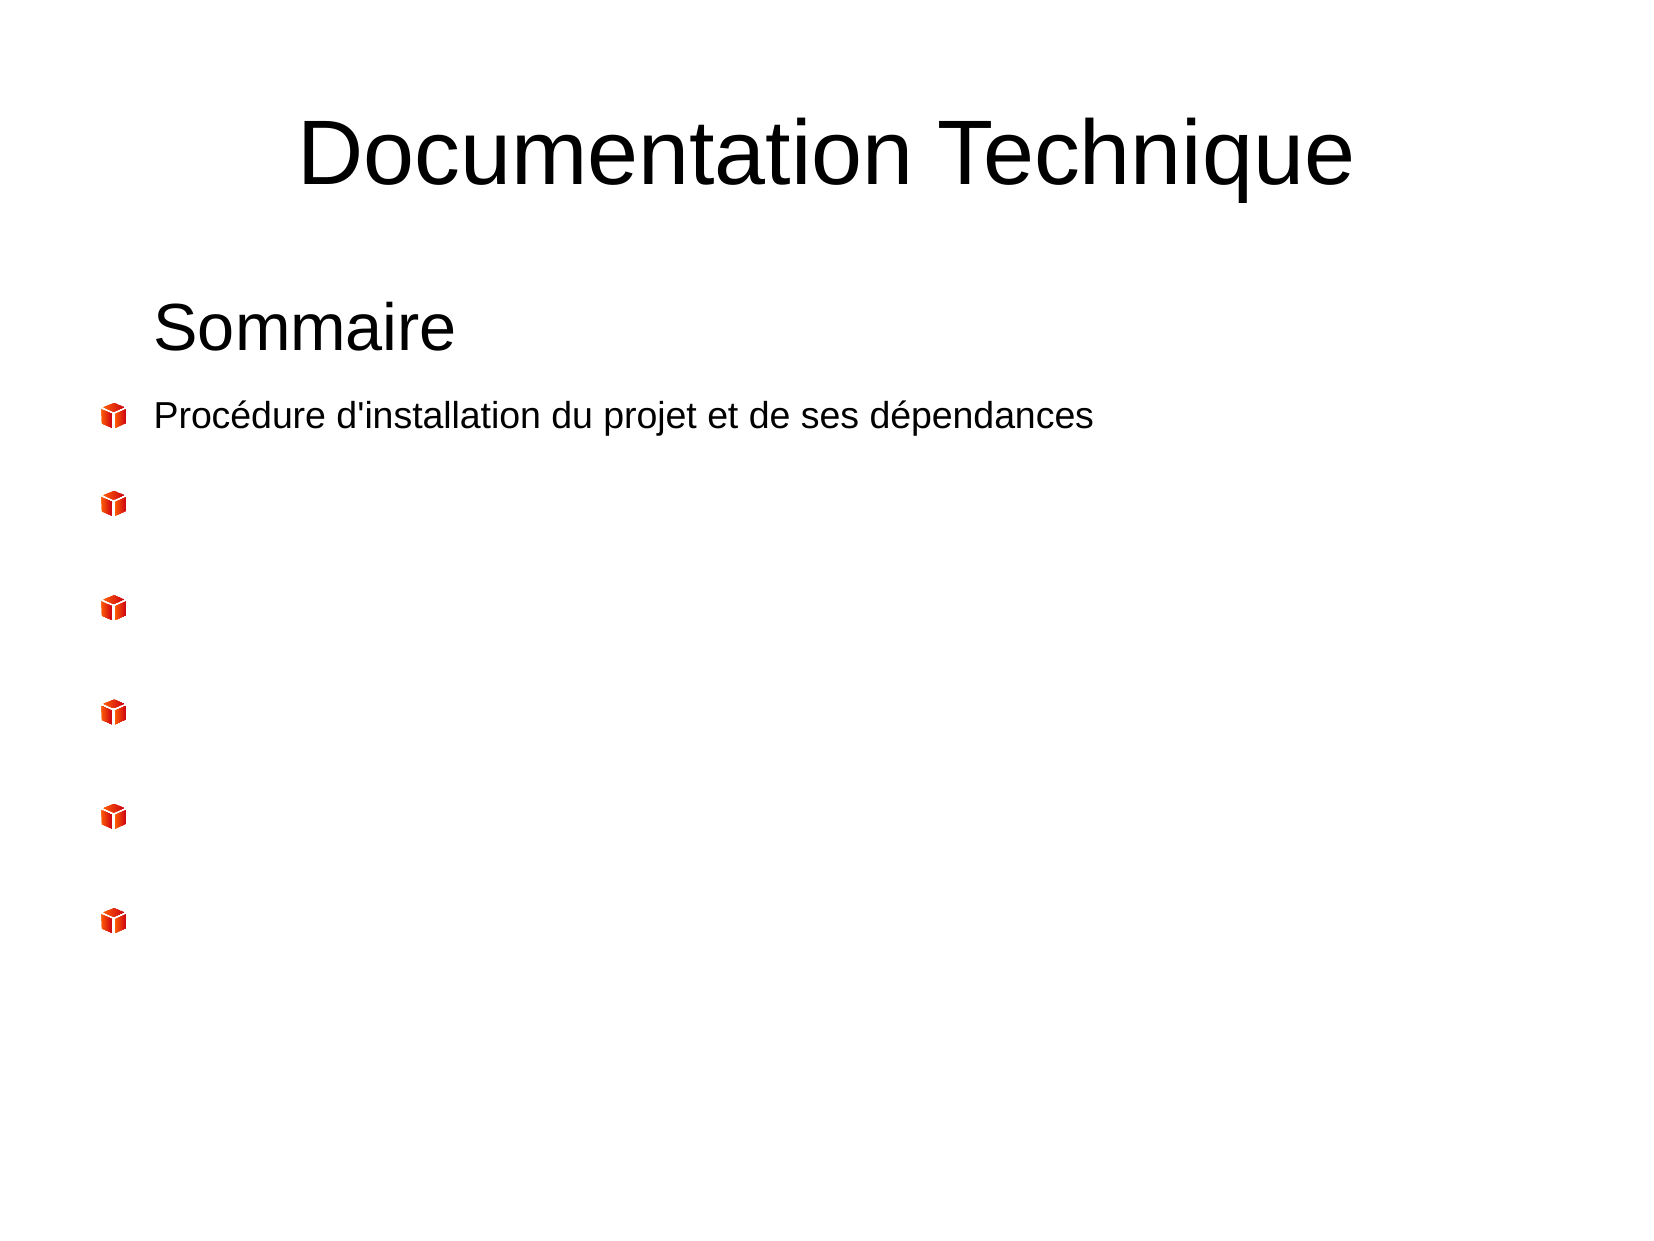

# Documentation Technique
Sommaire
Procédure d'installation du projet et de ses dépendances